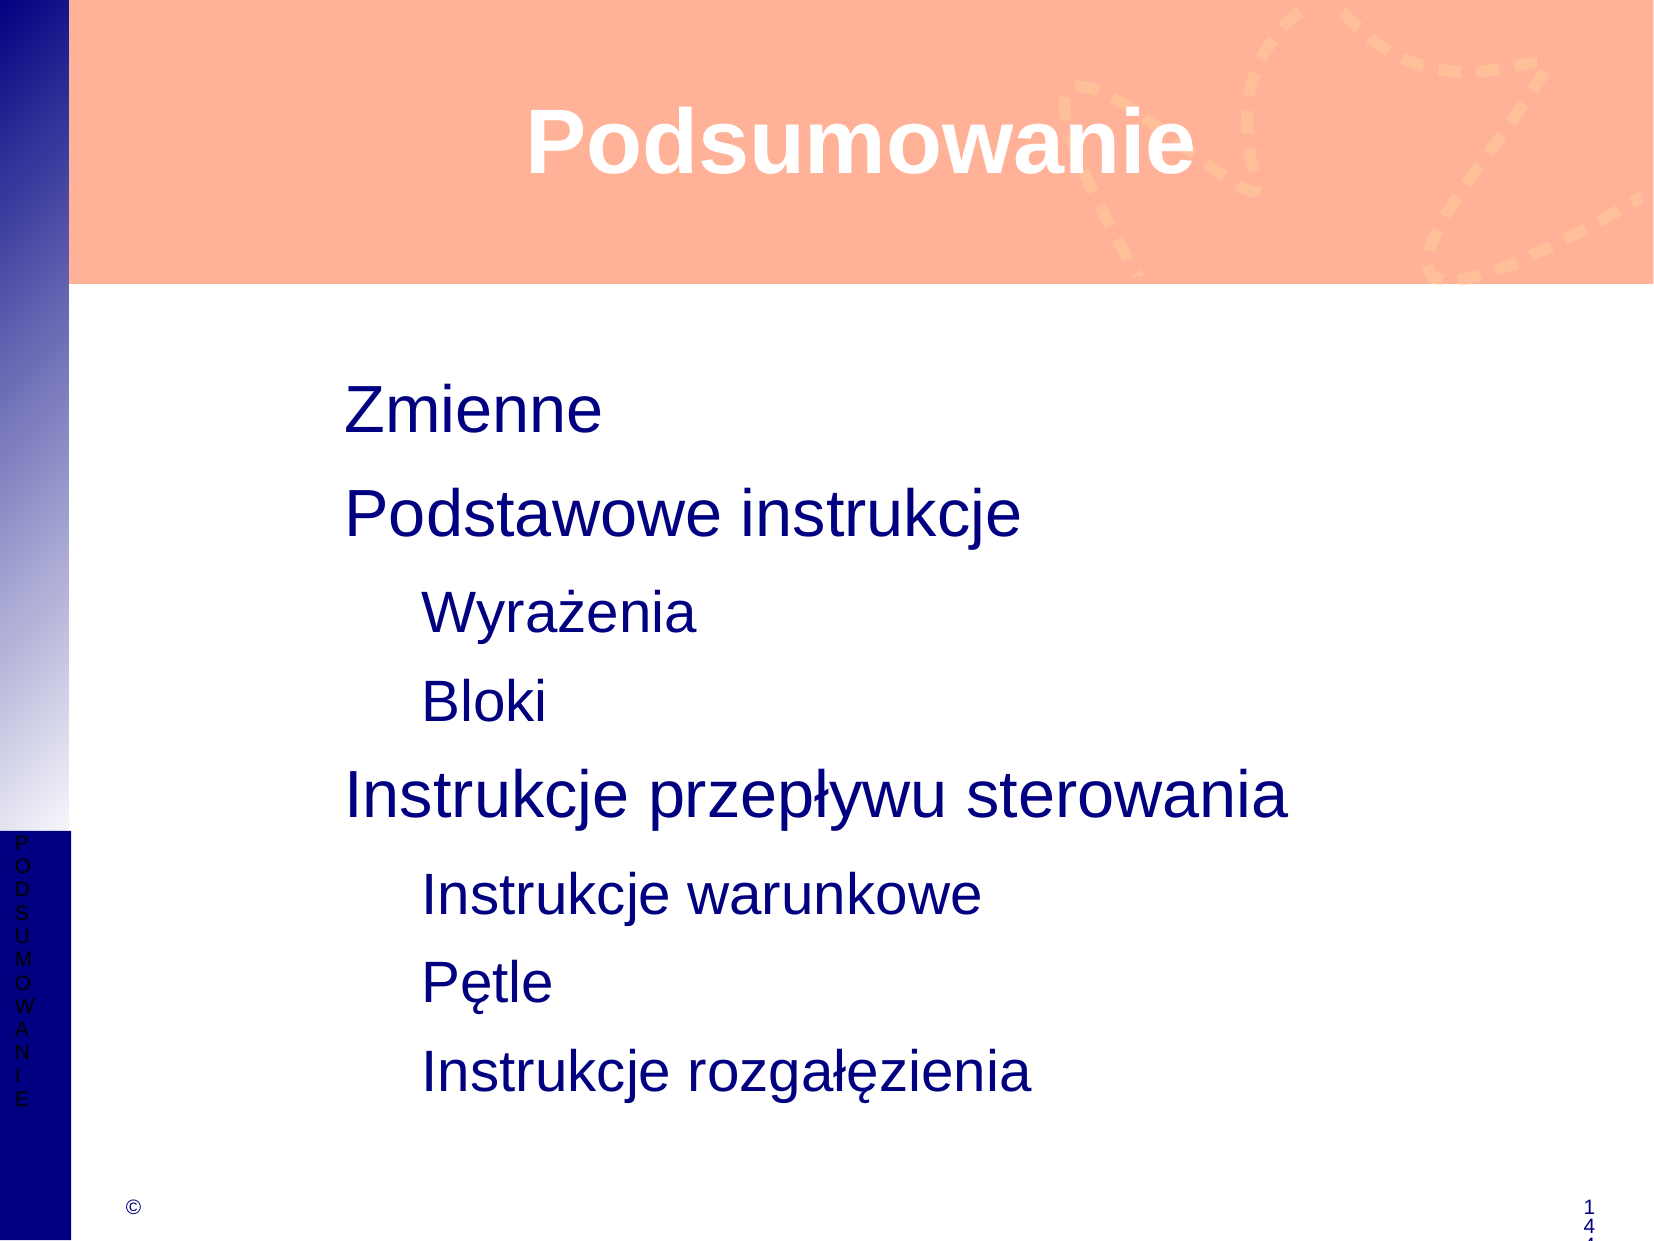

# Podsumowanie
Zmienne
Podstawowe instrukcje
Wyrażenia
Bloki
Instrukcje przepływu sterowania
Instrukcje warunkowe
Pętle
Instrukcje rozgałęzienia
P
O
D
S
U
M
O
W
A
N
I
E